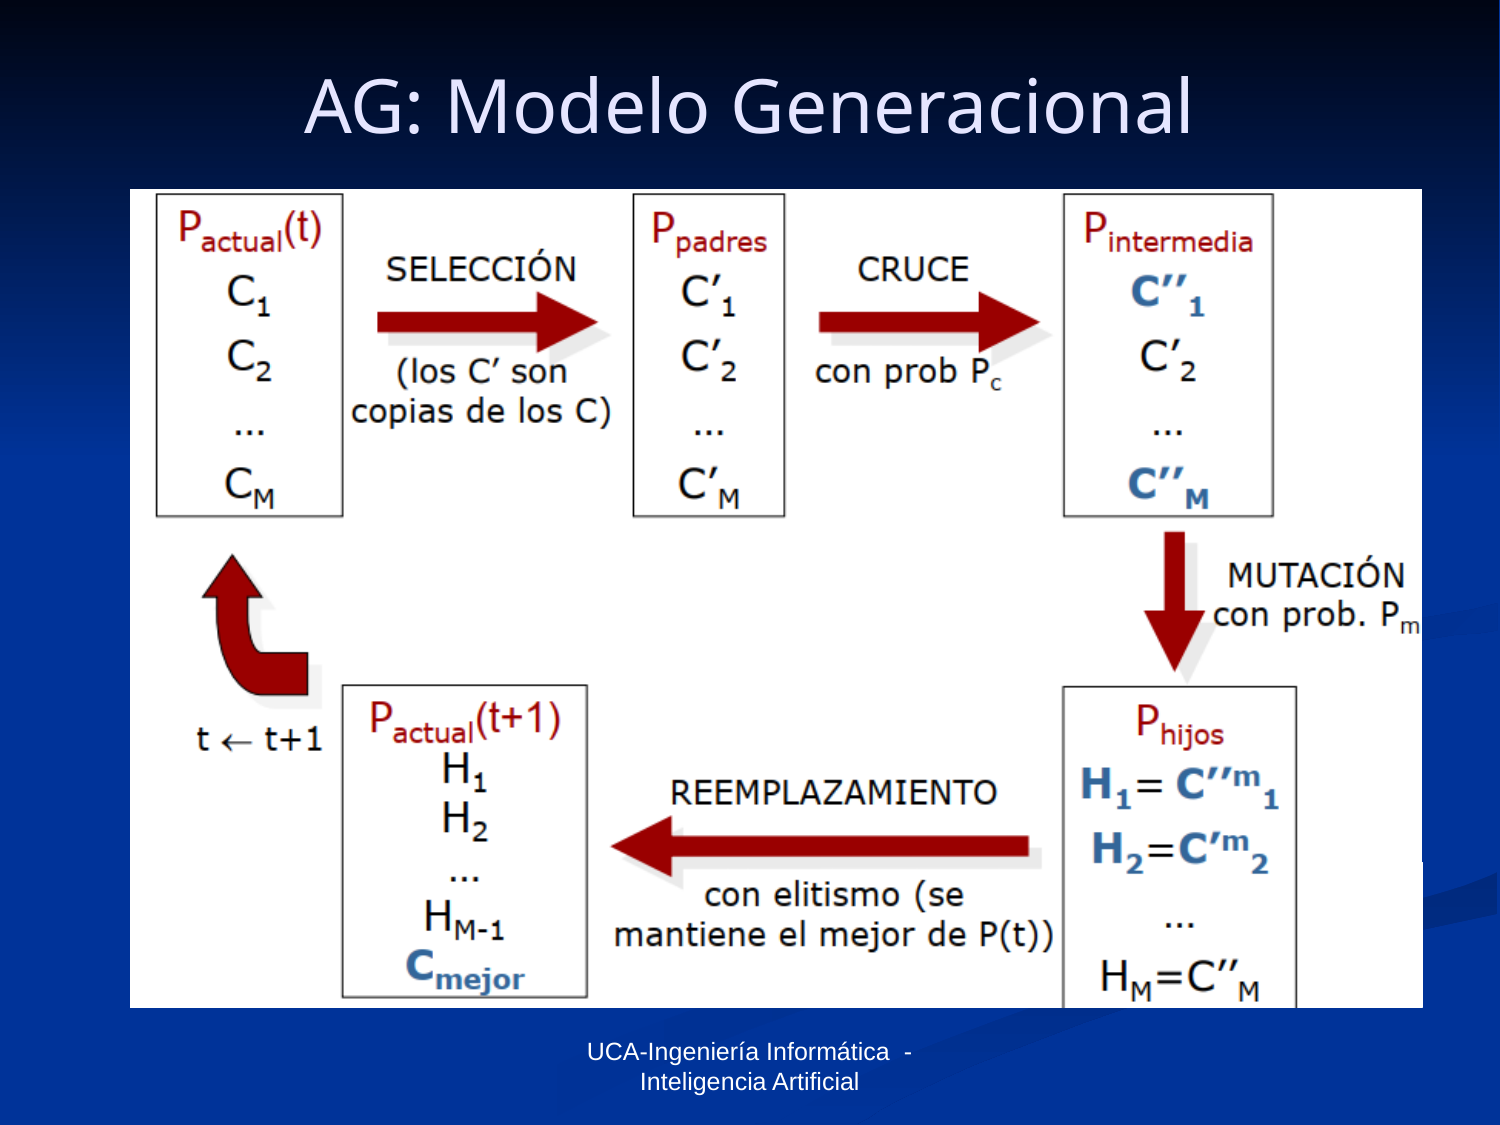

# AG: Modelo Generacional
UCA-Ingeniería Informática - Inteligencia Artificial